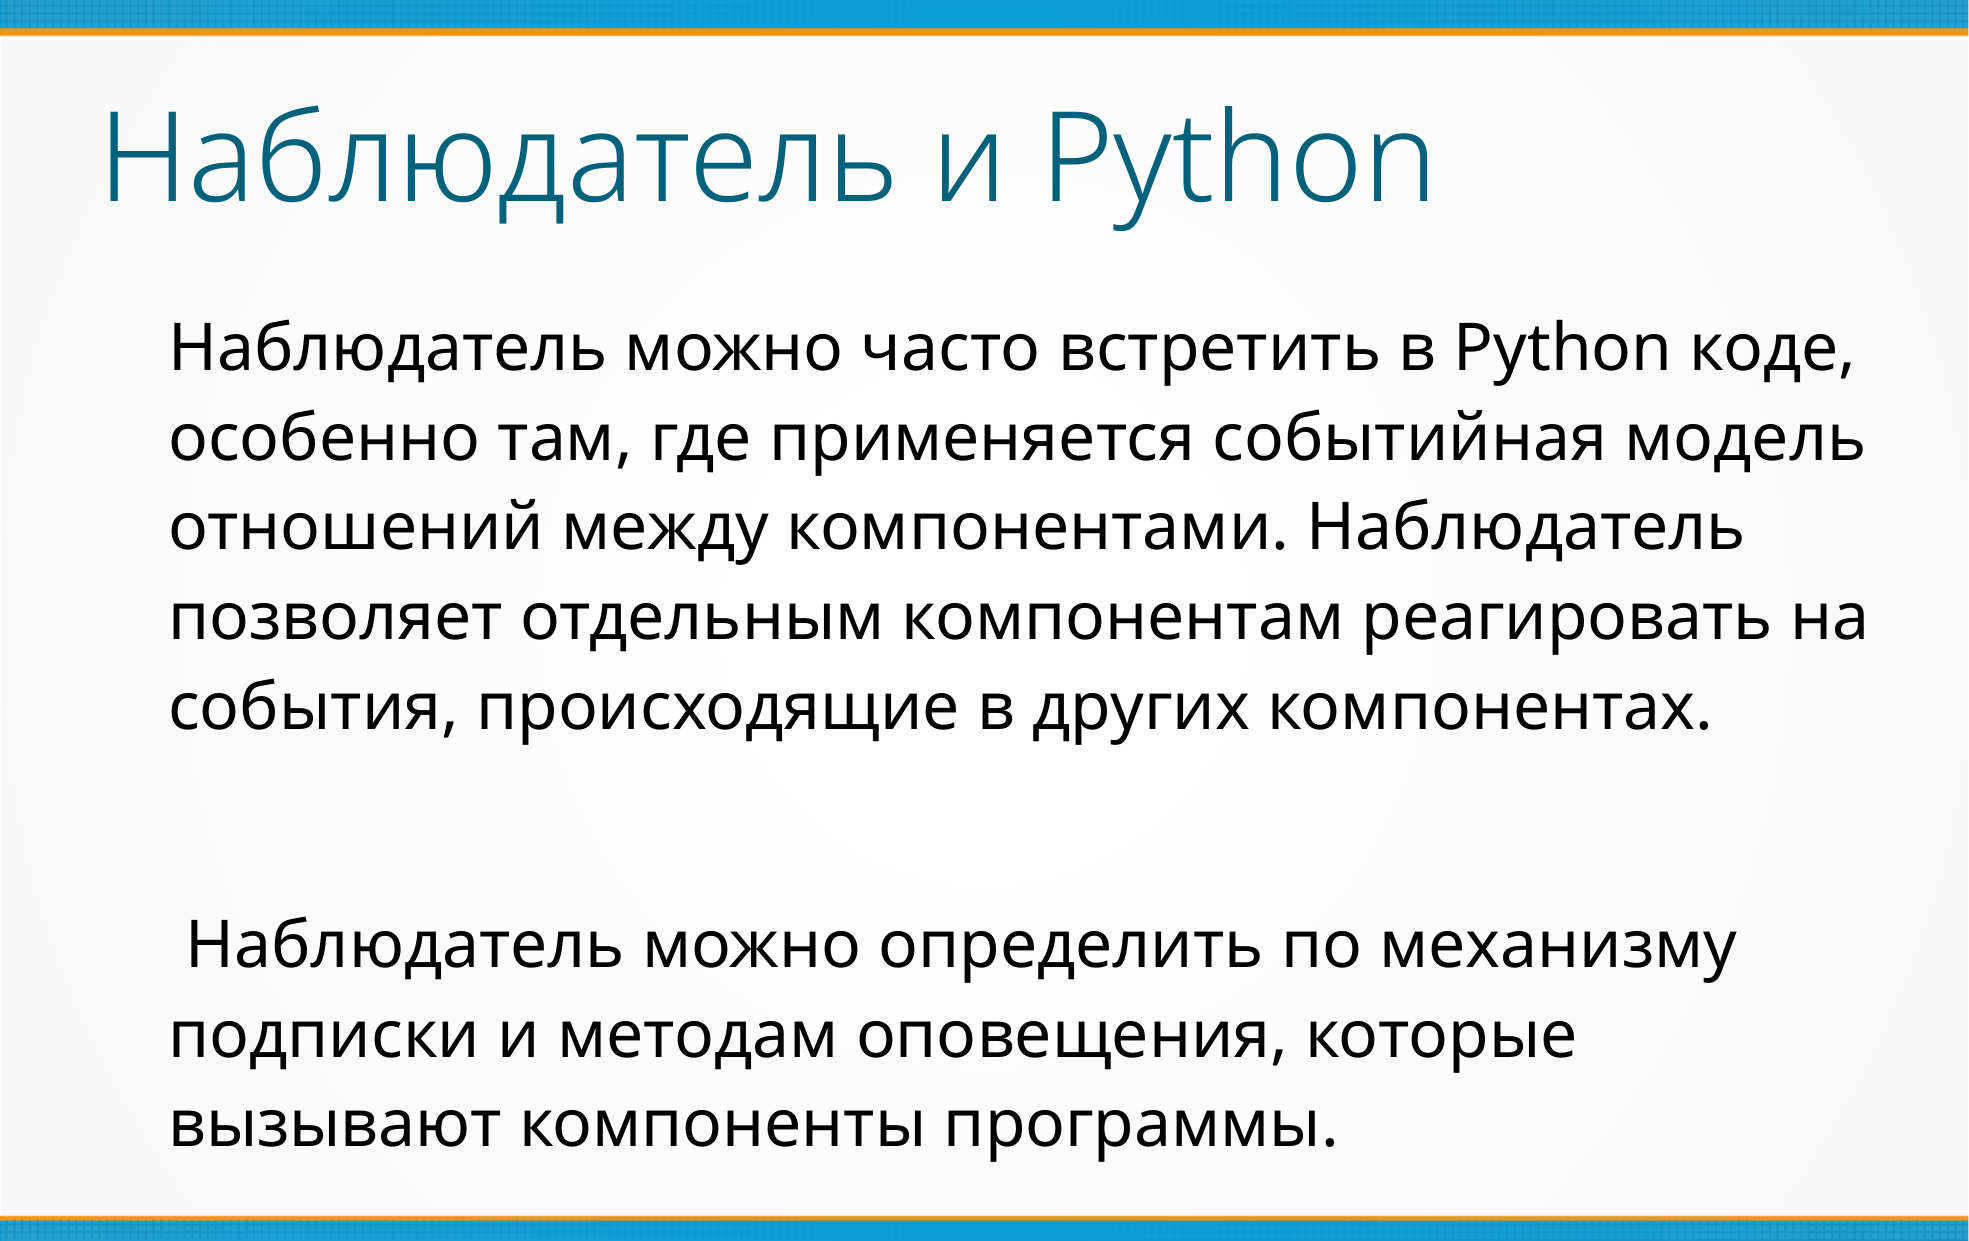

# Наблюдатель и Python
Наблюдатель можно часто встретить в Python коде, особенно там, где применяется событийная модель отношений между компонентами. Наблюдатель позволяет отдельным компонентам реагировать на события, происходящие в других компонентах.
 Наблюдатель можно определить по механизму подписки и методам оповещения, которые вызывают компоненты программы.